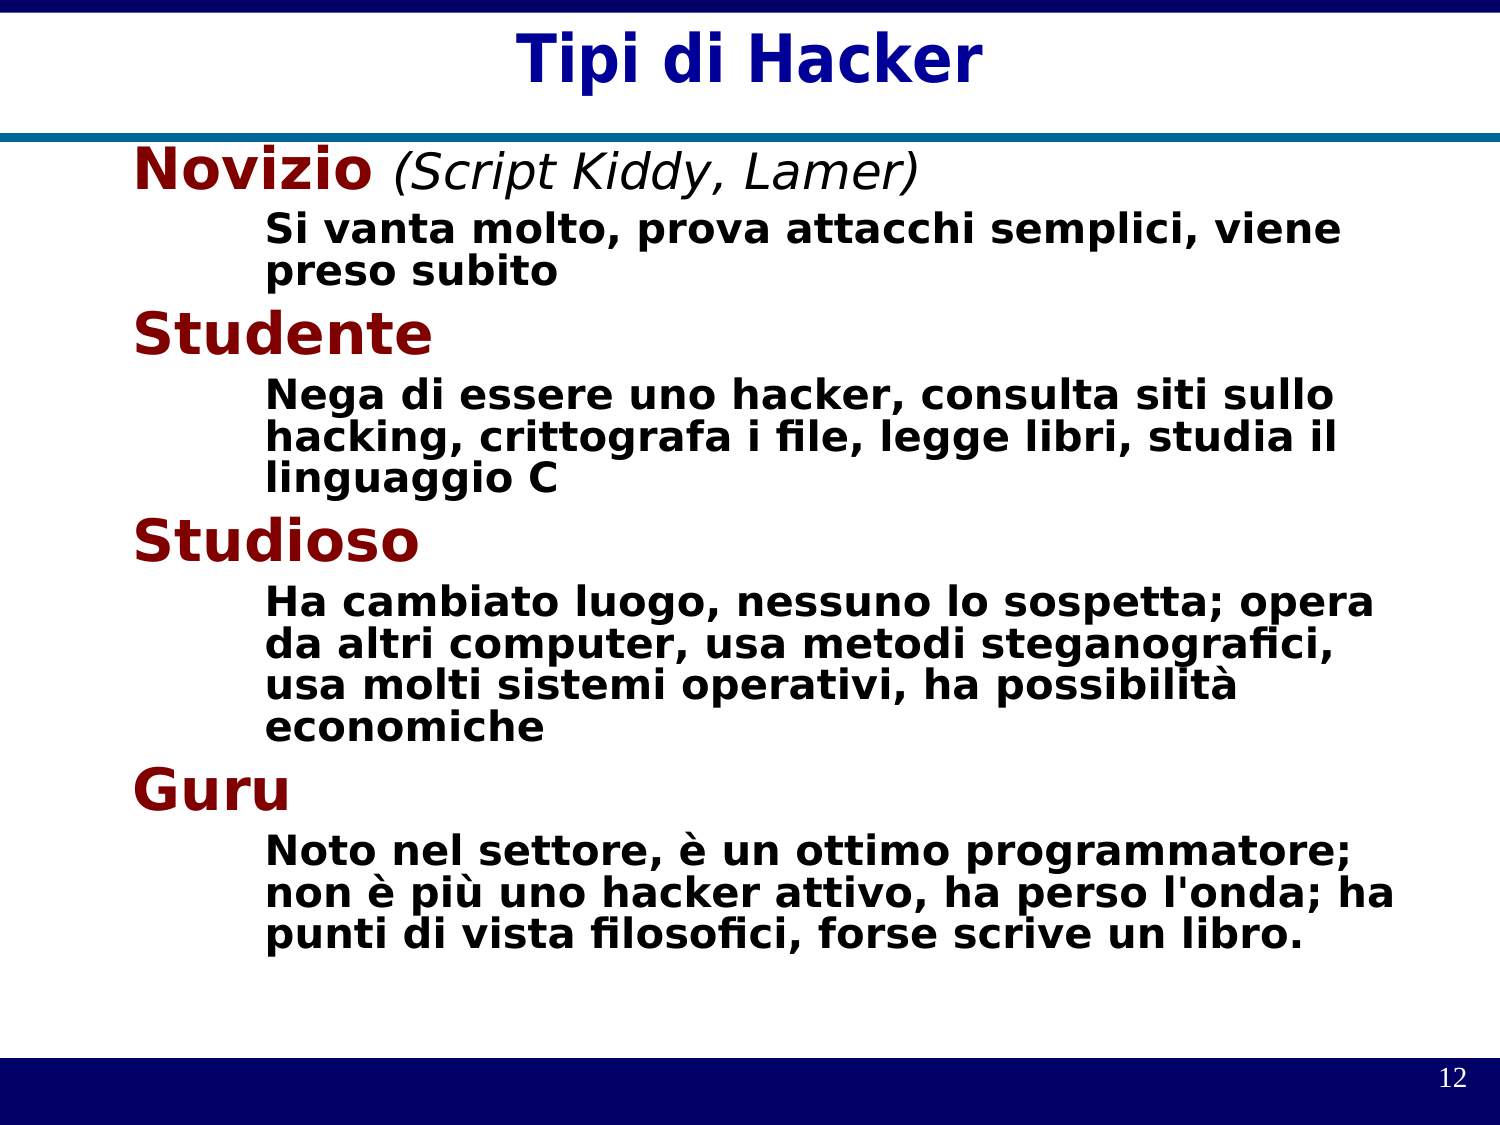

# Tipi di Hacker
Novizio (Script Kiddy, Lamer)
Si vanta molto, prova attacchi semplici, viene preso subito
Studente
Nega di essere uno hacker, consulta siti sullo hacking, crittografa i file, legge libri, studia il linguaggio C
Studioso
Ha cambiato luogo, nessuno lo sospetta; opera da altri computer, usa metodi steganografici, usa molti sistemi operativi, ha possibilità economiche
Guru
Noto nel settore, è un ottimo programmatore; non è più uno hacker attivo, ha perso l'onda; ha punti di vista filosofici, forse scrive un libro.